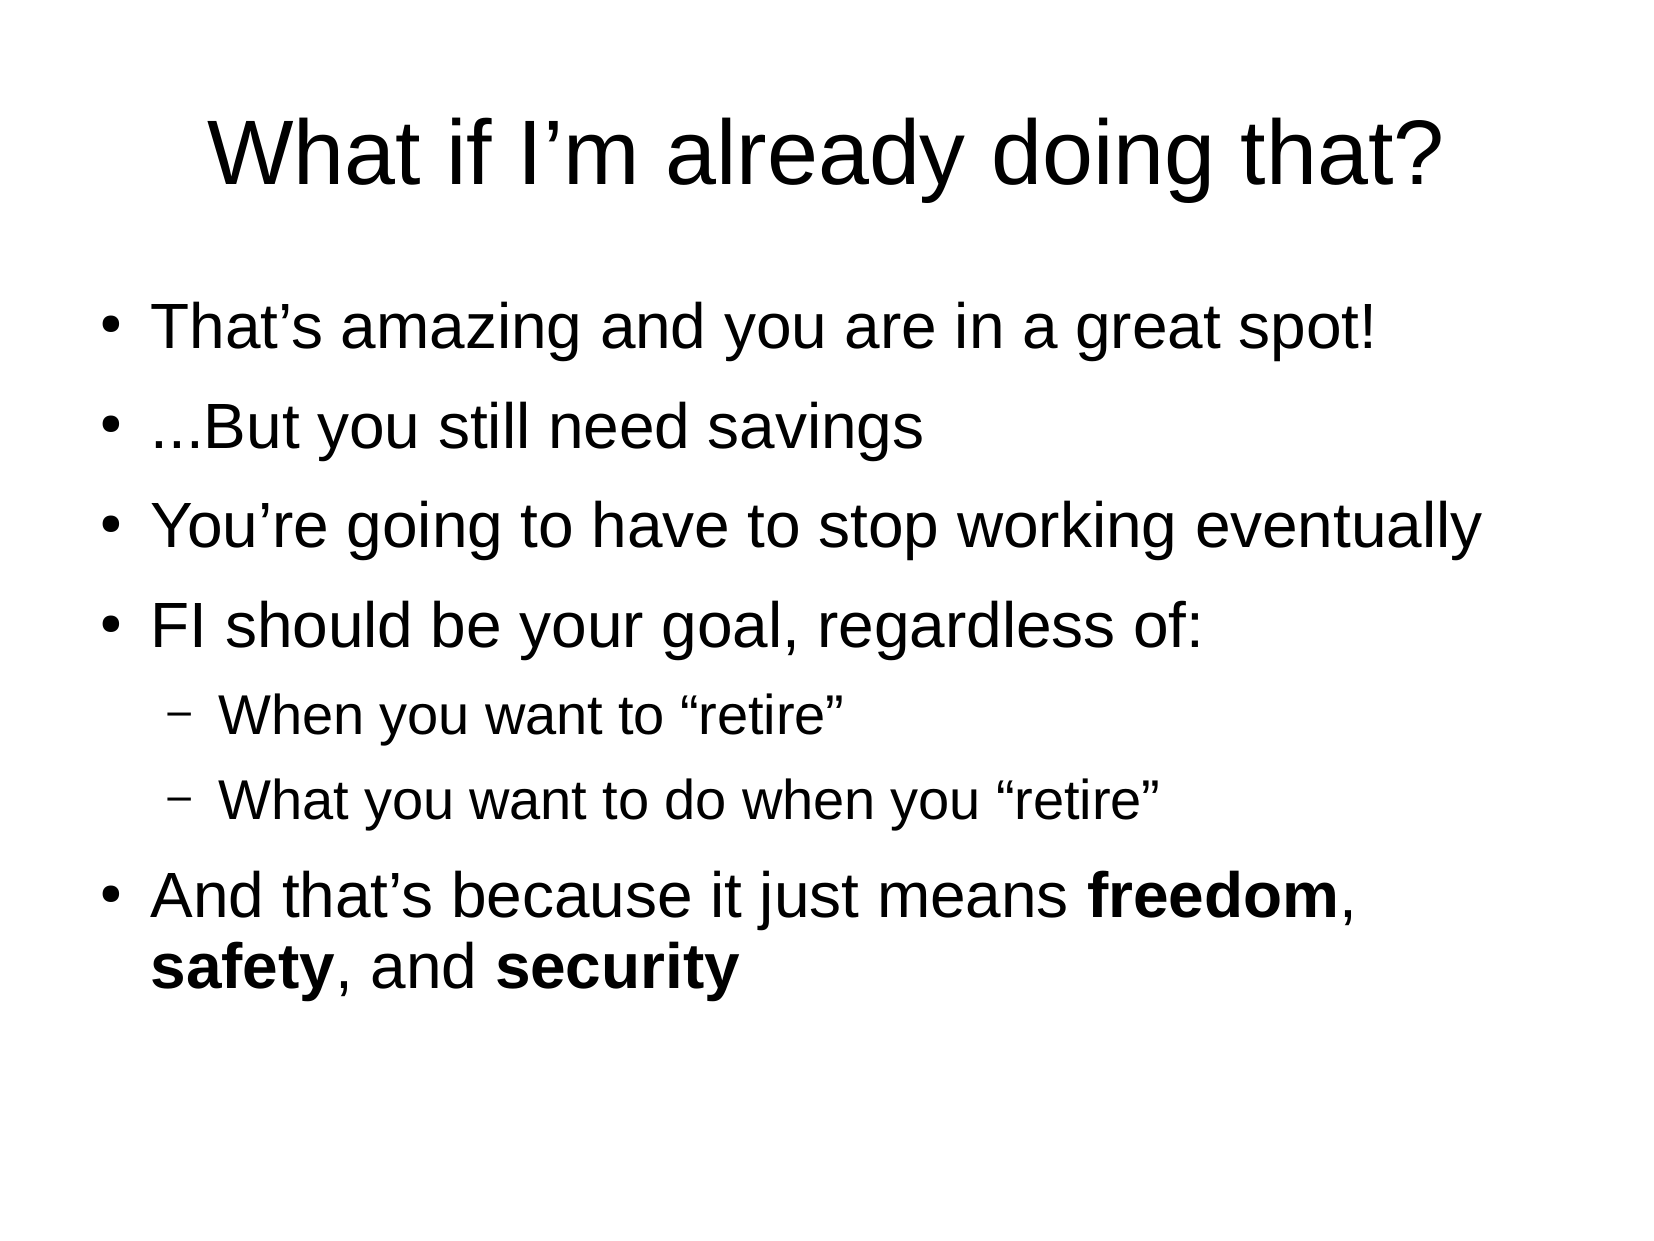

# What if I’m already doing that?
That’s amazing and you are in a great spot!
...But you still need savings
You’re going to have to stop working eventually
FI should be your goal, regardless of:
When you want to “retire”
What you want to do when you “retire”
And that’s because it just means freedom, safety, and security